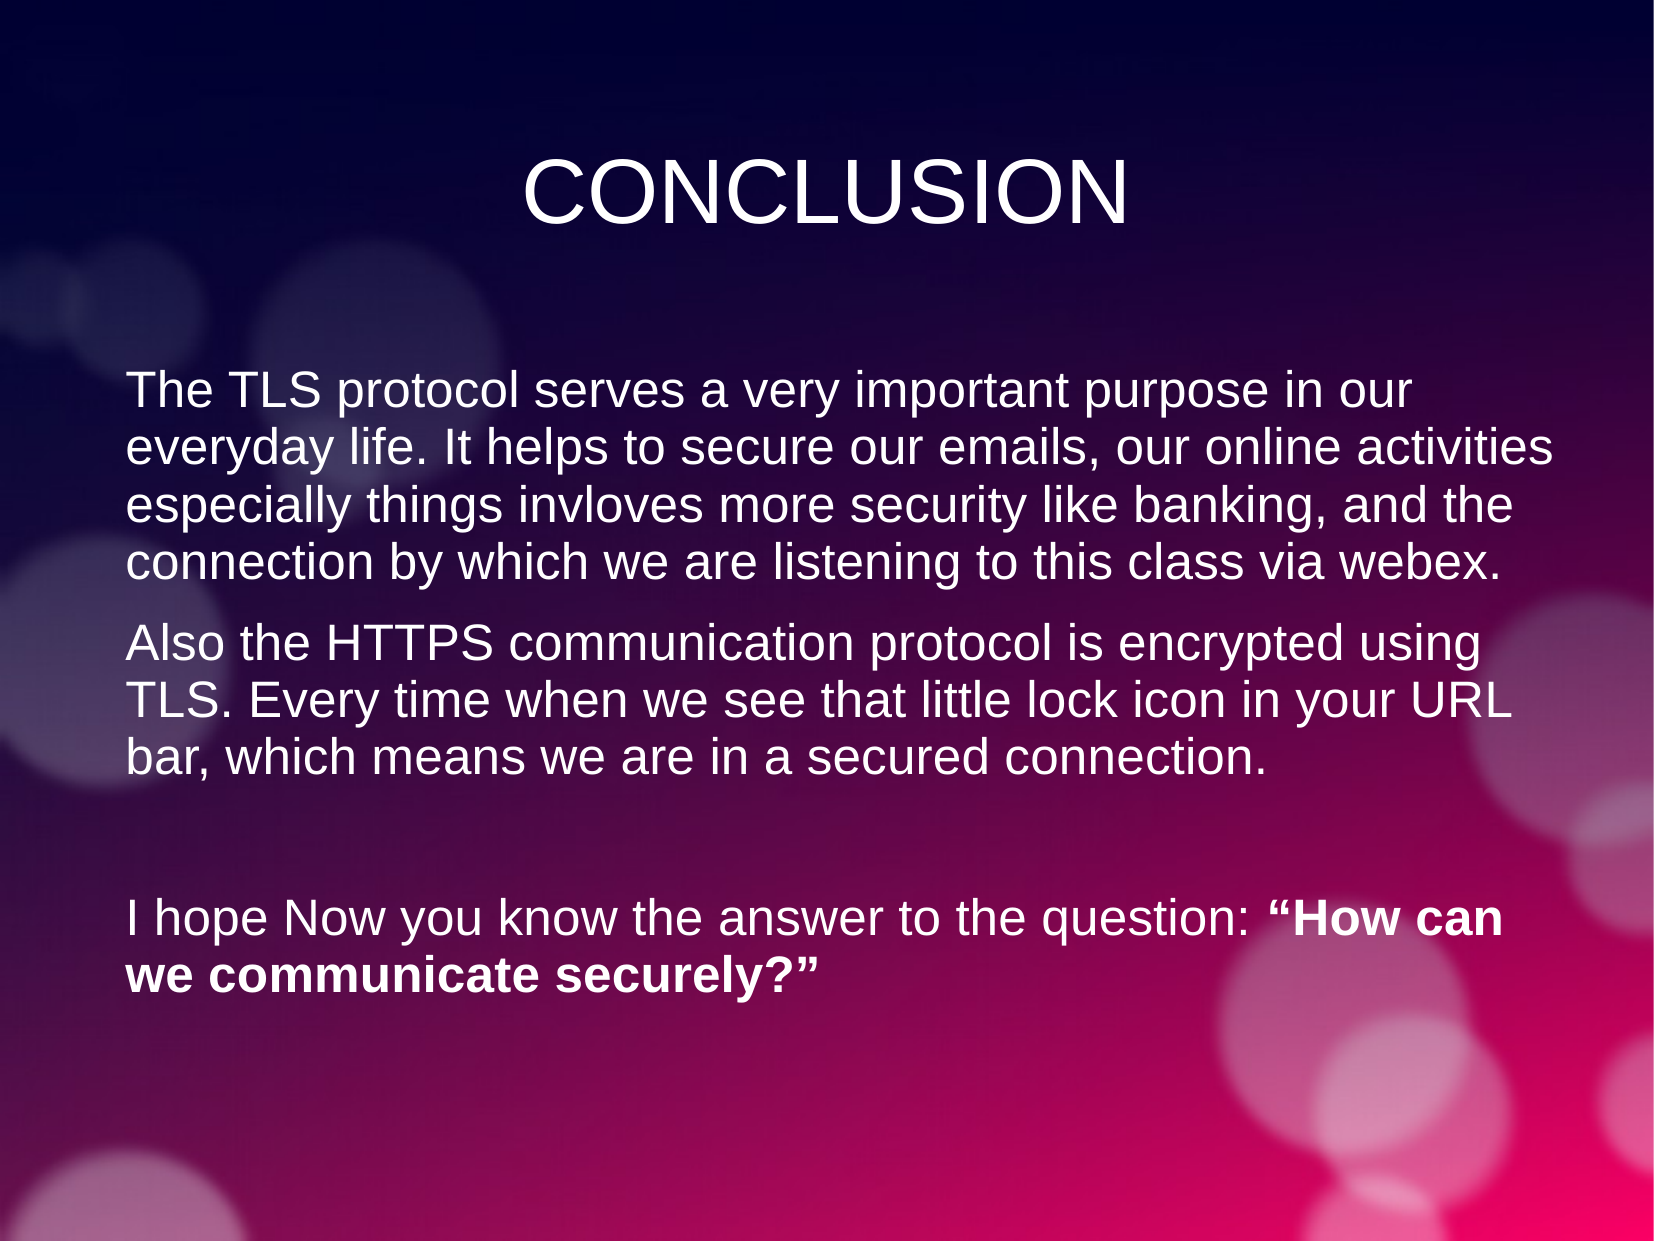

# CONCLUSION
The TLS protocol serves a very important purpose in our everyday life. It helps to secure our emails, our online activities especially things invloves more security like banking, and the connection by which we are listening to this class via webex.
Also the HTTPS communication protocol is encrypted using TLS. Every time when we see that little lock icon in your URL bar, which means we are in a secured connection.
I hope Now you know the answer to the question: “How can we communicate securely?”